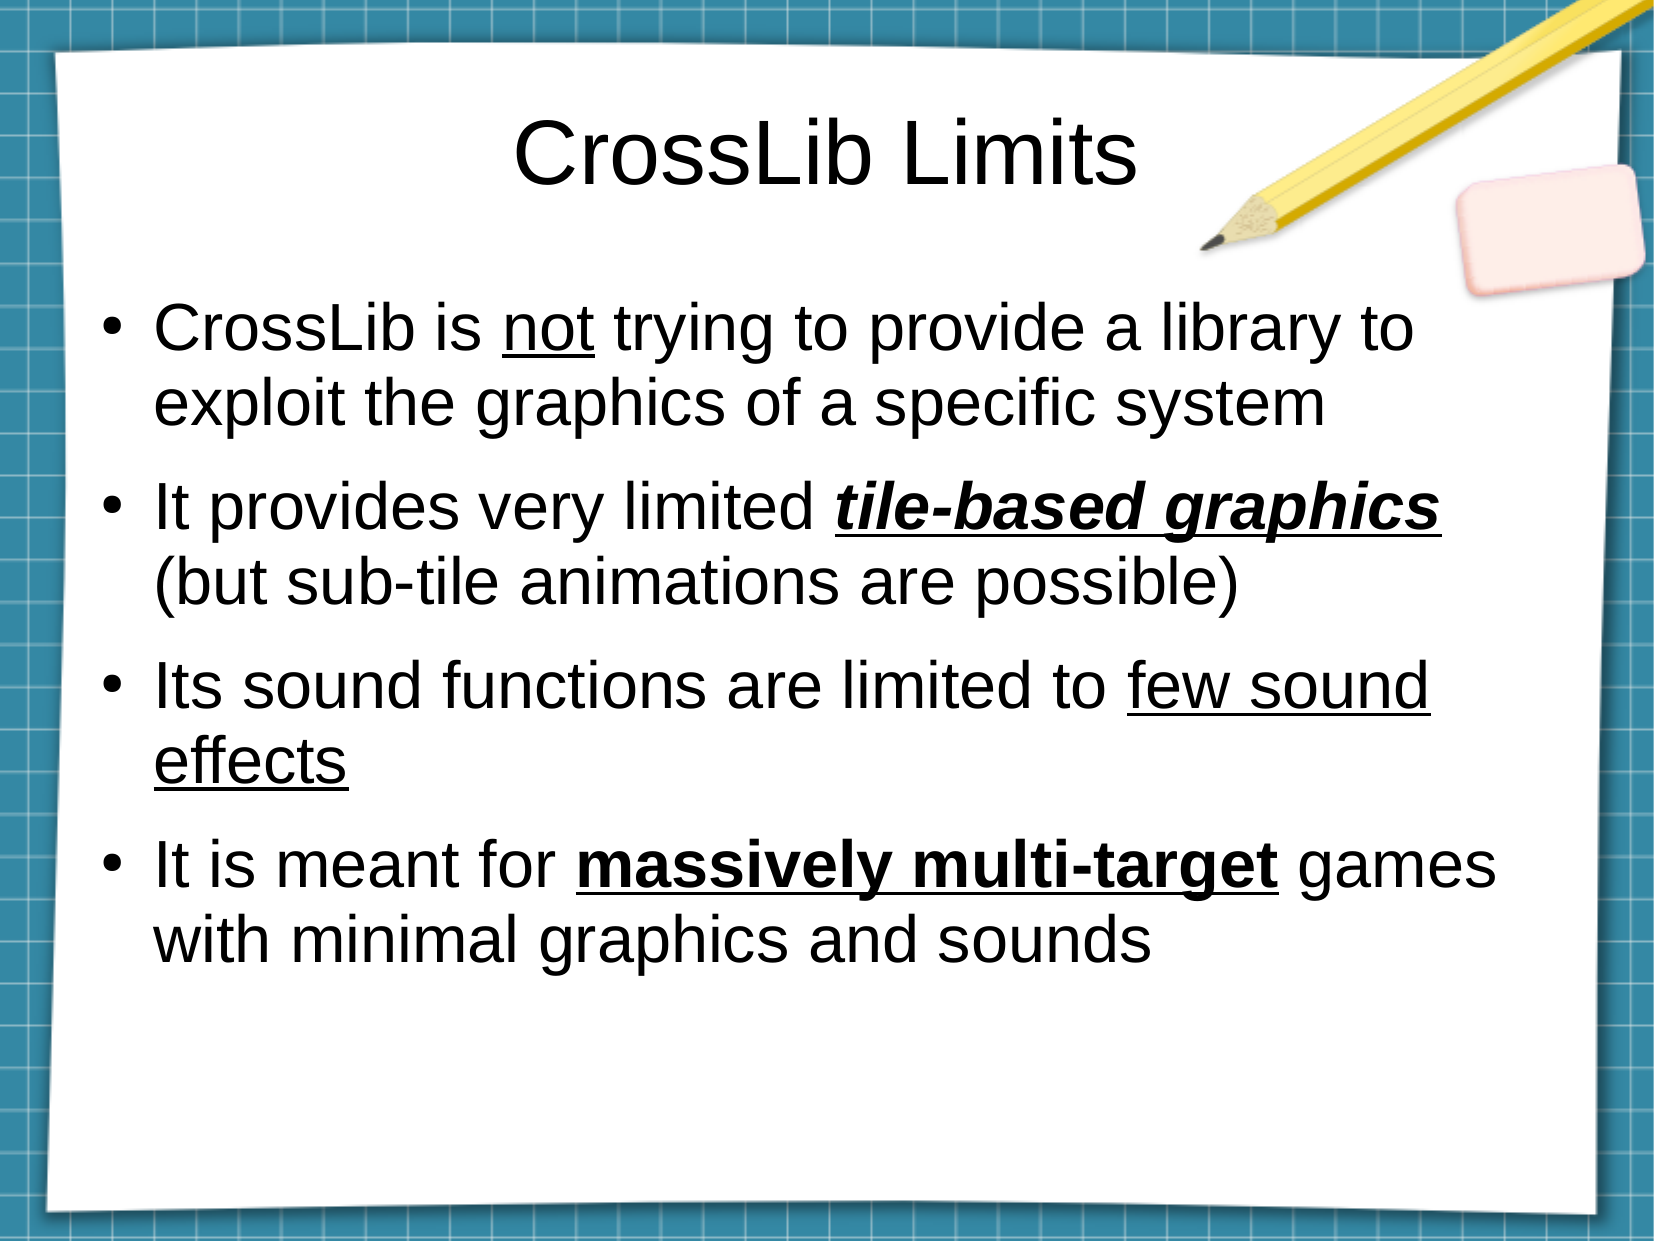

# CrossLib Limits
CrossLib is not trying to provide a library to exploit the graphics of a specific system
It provides very limited tile-based graphics (but sub-tile animations are possible)
Its sound functions are limited to few sound effects
It is meant for massively multi-target games with minimal graphics and sounds